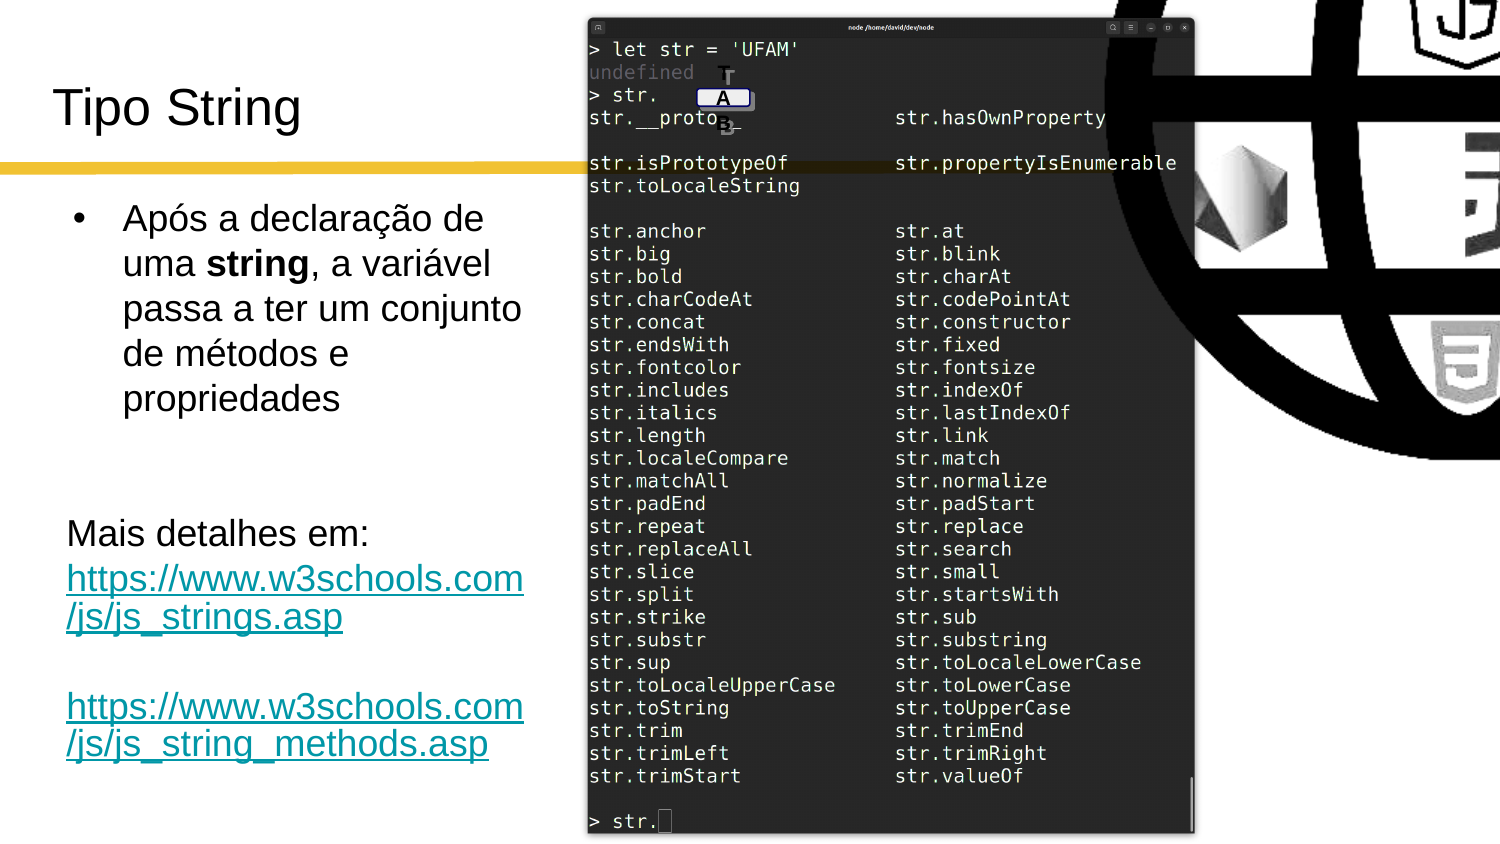

Tipo String
TAB
Após a declaração de uma string, a variável passa a ter um conjunto de métodos e propriedades
Mais detalhes em:
https://www.w3schools.com/js/js_strings.asp
https://www.w3schools.com/js/js_string_methods.asp